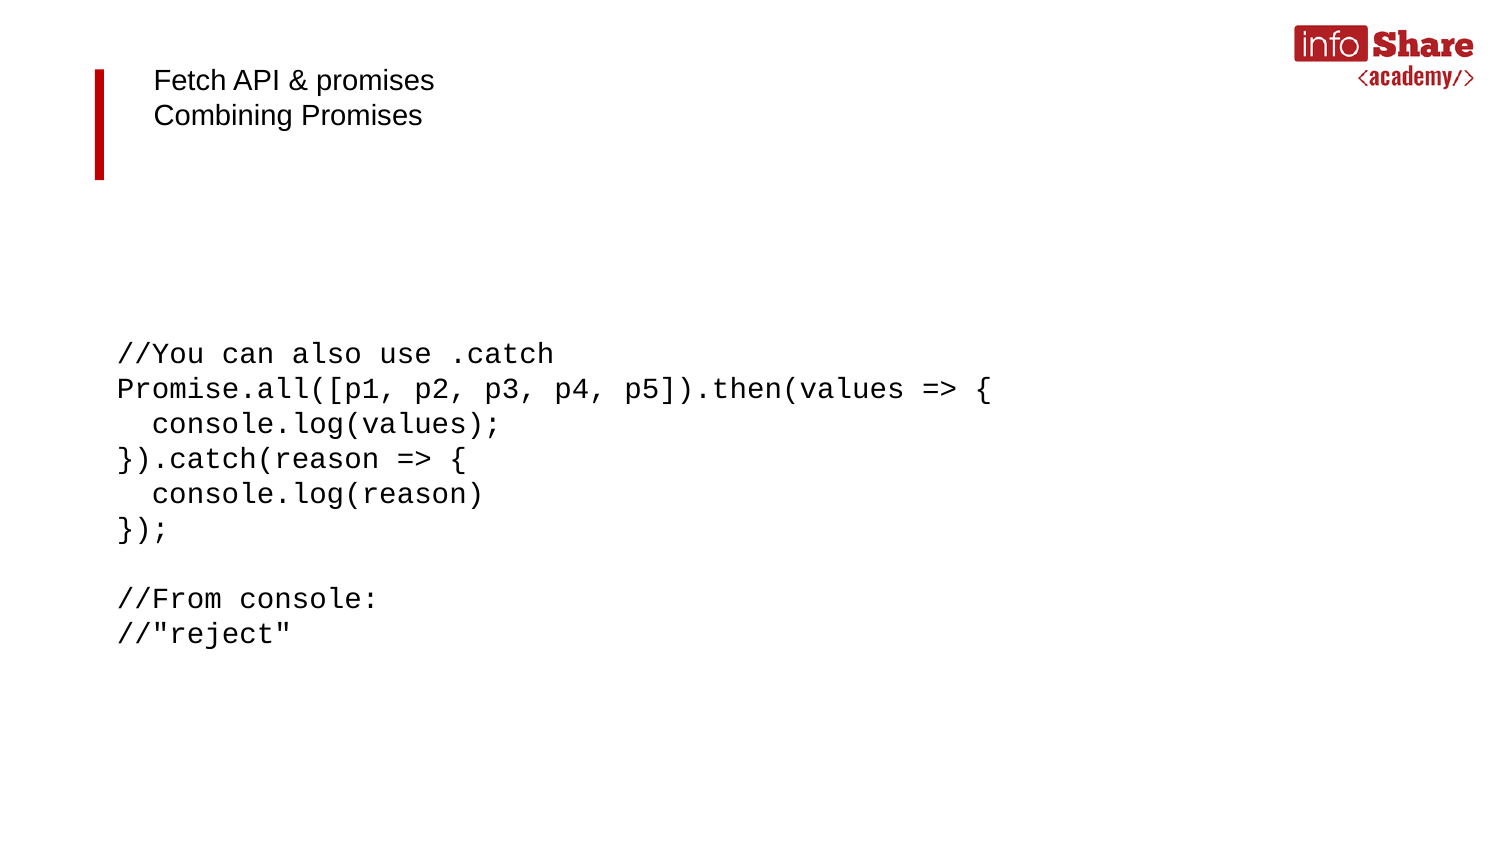

# Fetch API & promises Combining Promises
//You can also use .catch
Promise.all([p1, p2, p3, p4, p5]).then(values => {
 console.log(values);
}).catch(reason => {
 console.log(reason)
});
//From console:
//"reject"